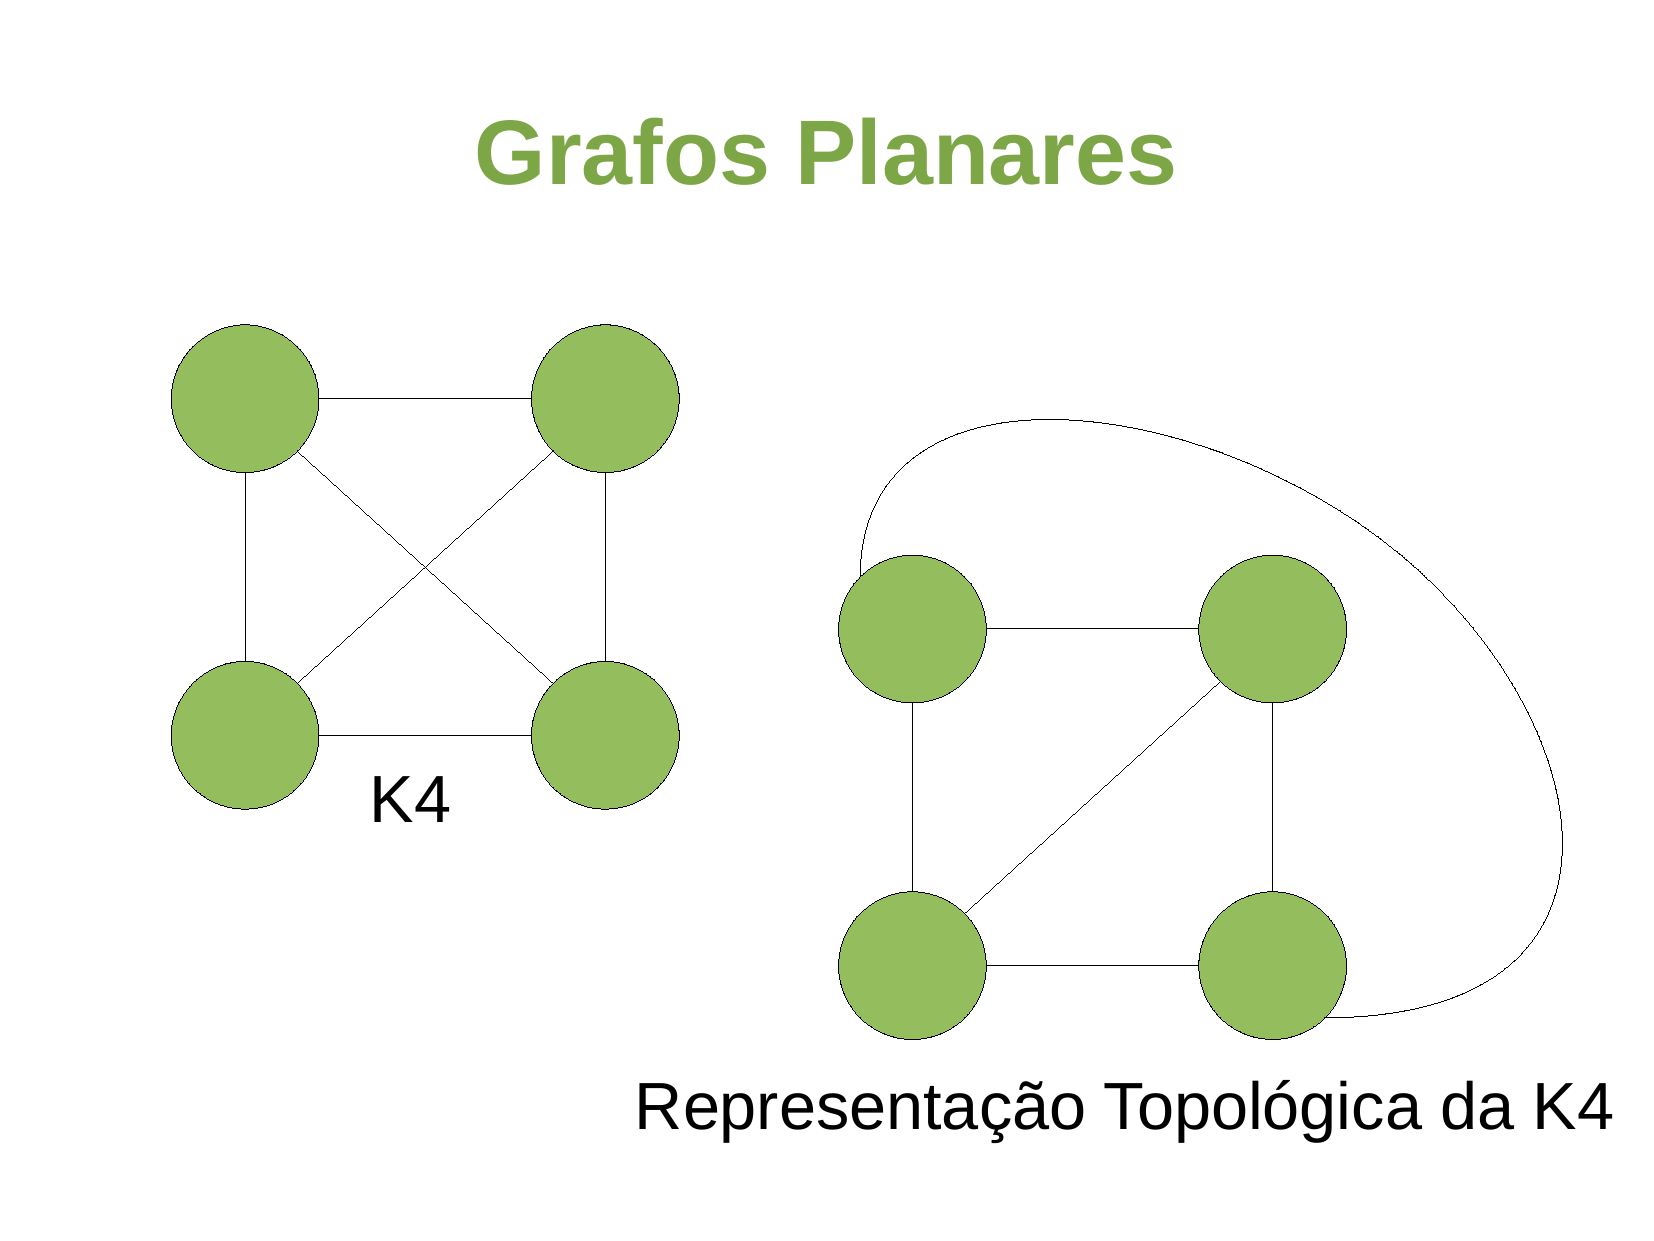

# Grafos Planares
K4
Representação Topológica da K4